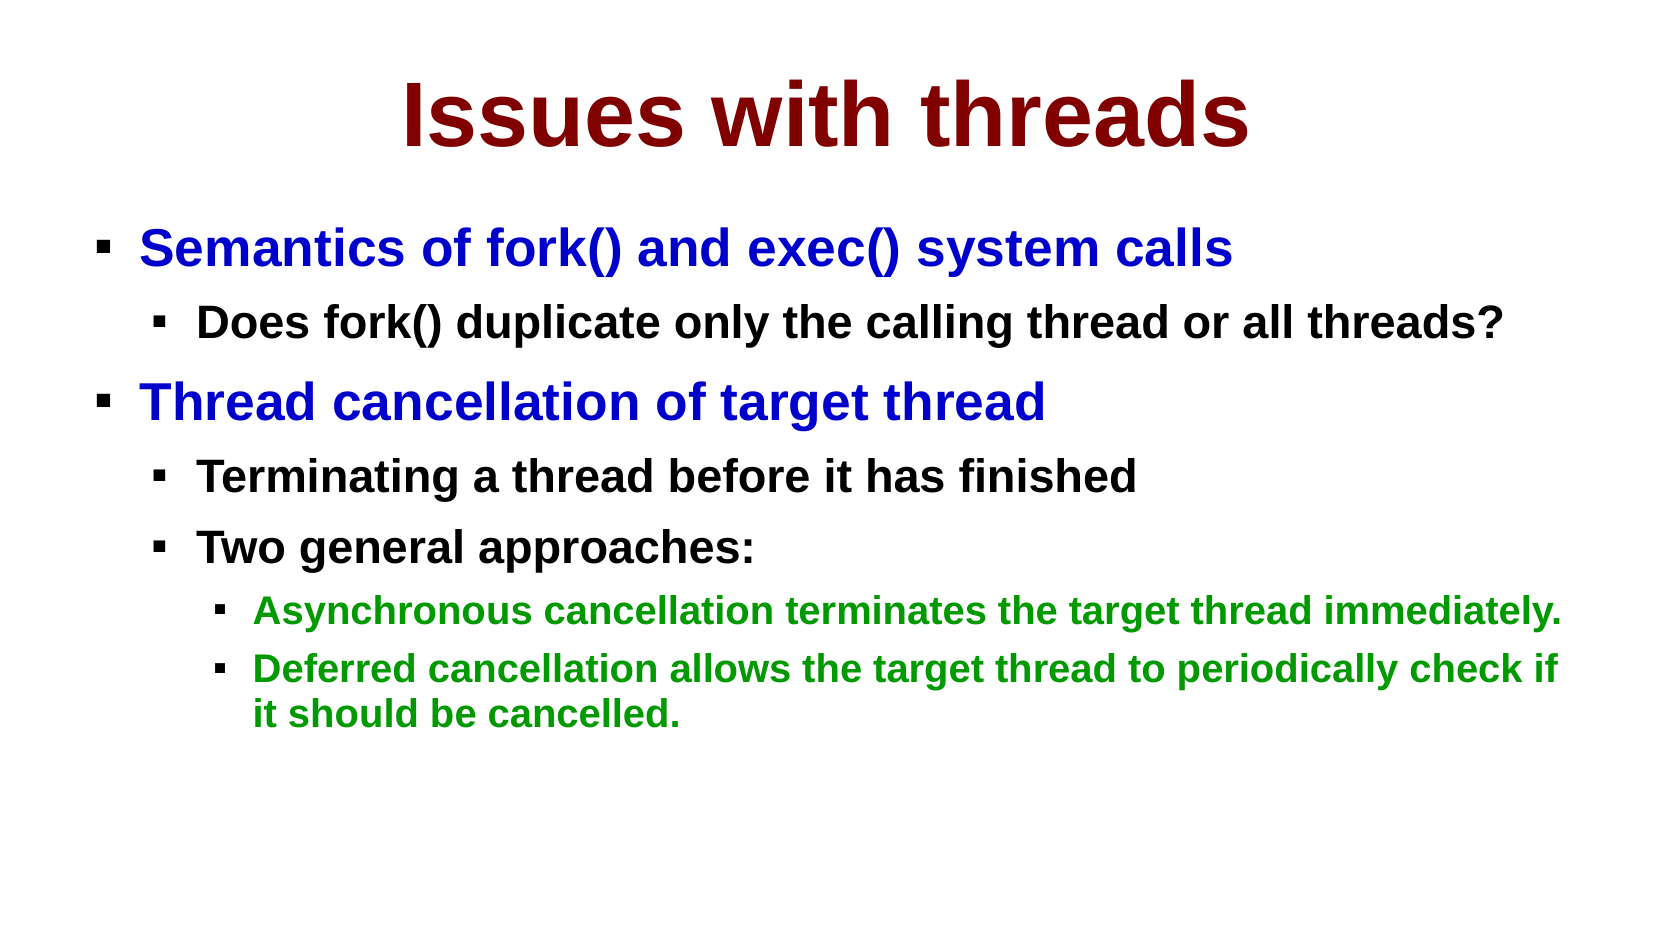

# Issues with threads
Semantics of fork() and exec() system calls
Does fork() duplicate only the calling thread or all threads?
Thread cancellation of target thread
Terminating a thread before it has finished
Two general approaches:
Asynchronous cancellation terminates the target thread immediately.
Deferred cancellation allows the target thread to periodically check if it should be cancelled.